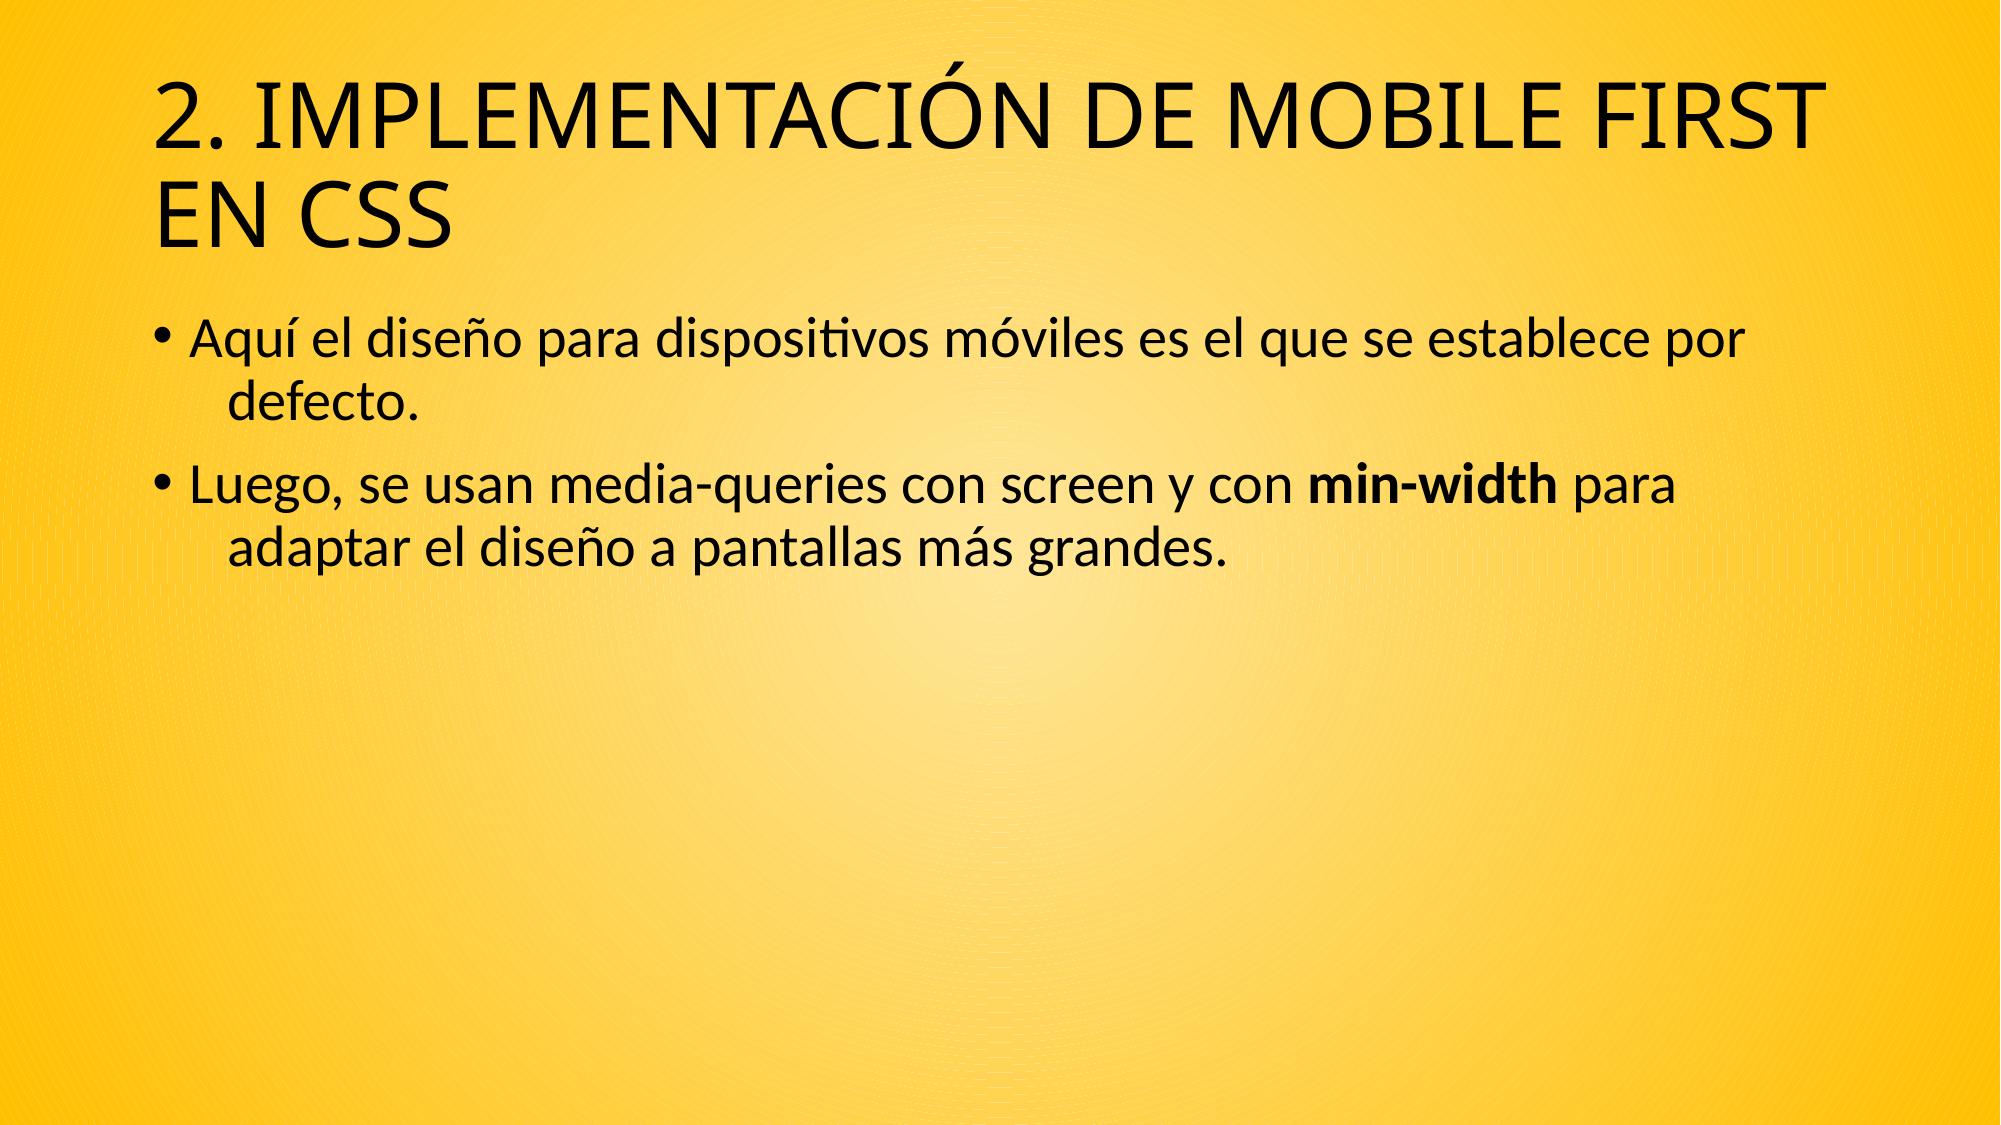

# 2. IMPLEMENTACIÓN DE MOBILE FIRST EN CSS
Aquí el diseño para dispositivos móviles es el que se establece por defecto.
Luego, se usan media-queries con screen y con min-width para adaptar el diseño a pantallas más grandes.